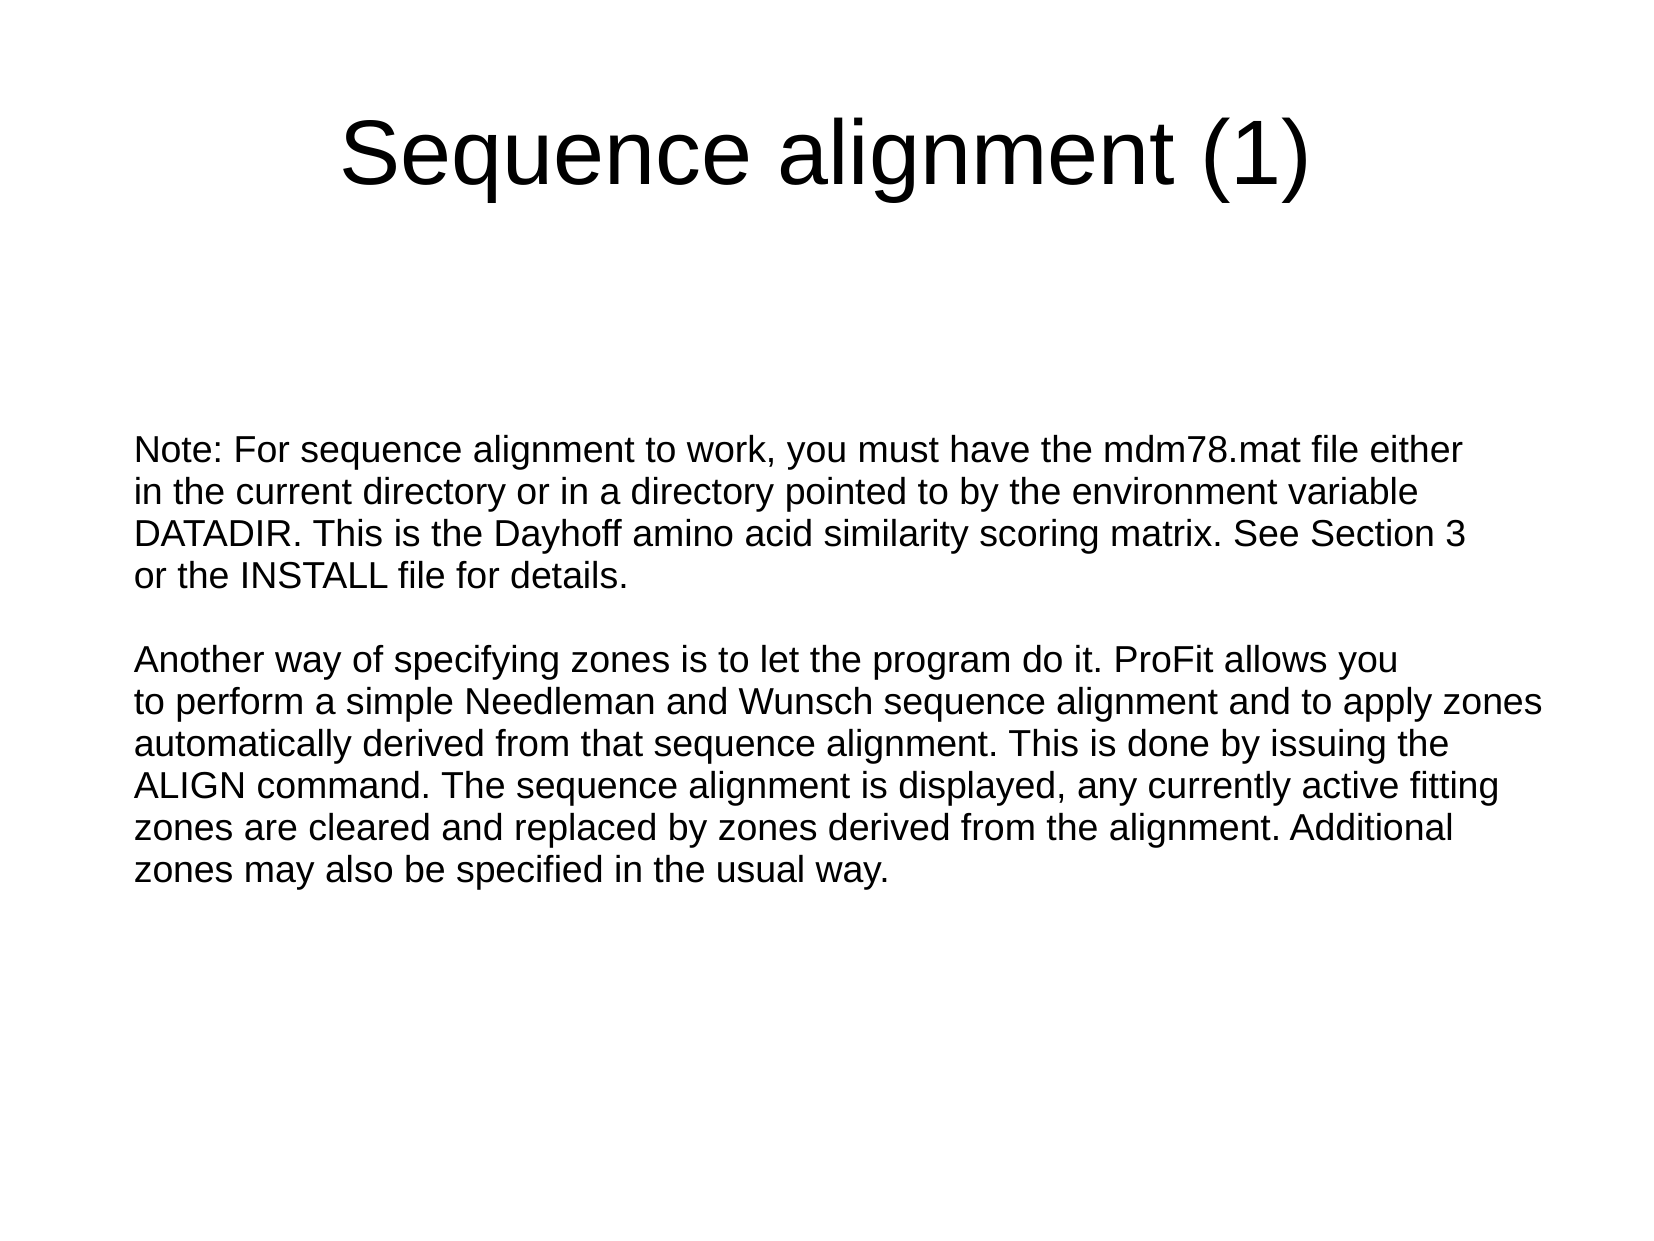

# Sequence alignment (1)
Note: For sequence alignment to work, you must have the mdm78.mat file either
in the current directory or in a directory pointed to by the environment variable
DATADIR. This is the Dayhoff amino acid similarity scoring matrix. See Section 3
or the INSTALL file for details.
Another way of specifying zones is to let the program do it. ProFit allows you
to perform a simple Needleman and Wunsch sequence alignment and to apply zones
automatically derived from that sequence alignment. This is done by issuing the
ALIGN command. The sequence alignment is displayed, any currently active fitting
zones are cleared and replaced by zones derived from the alignment. Additional
zones may also be specified in the usual way.